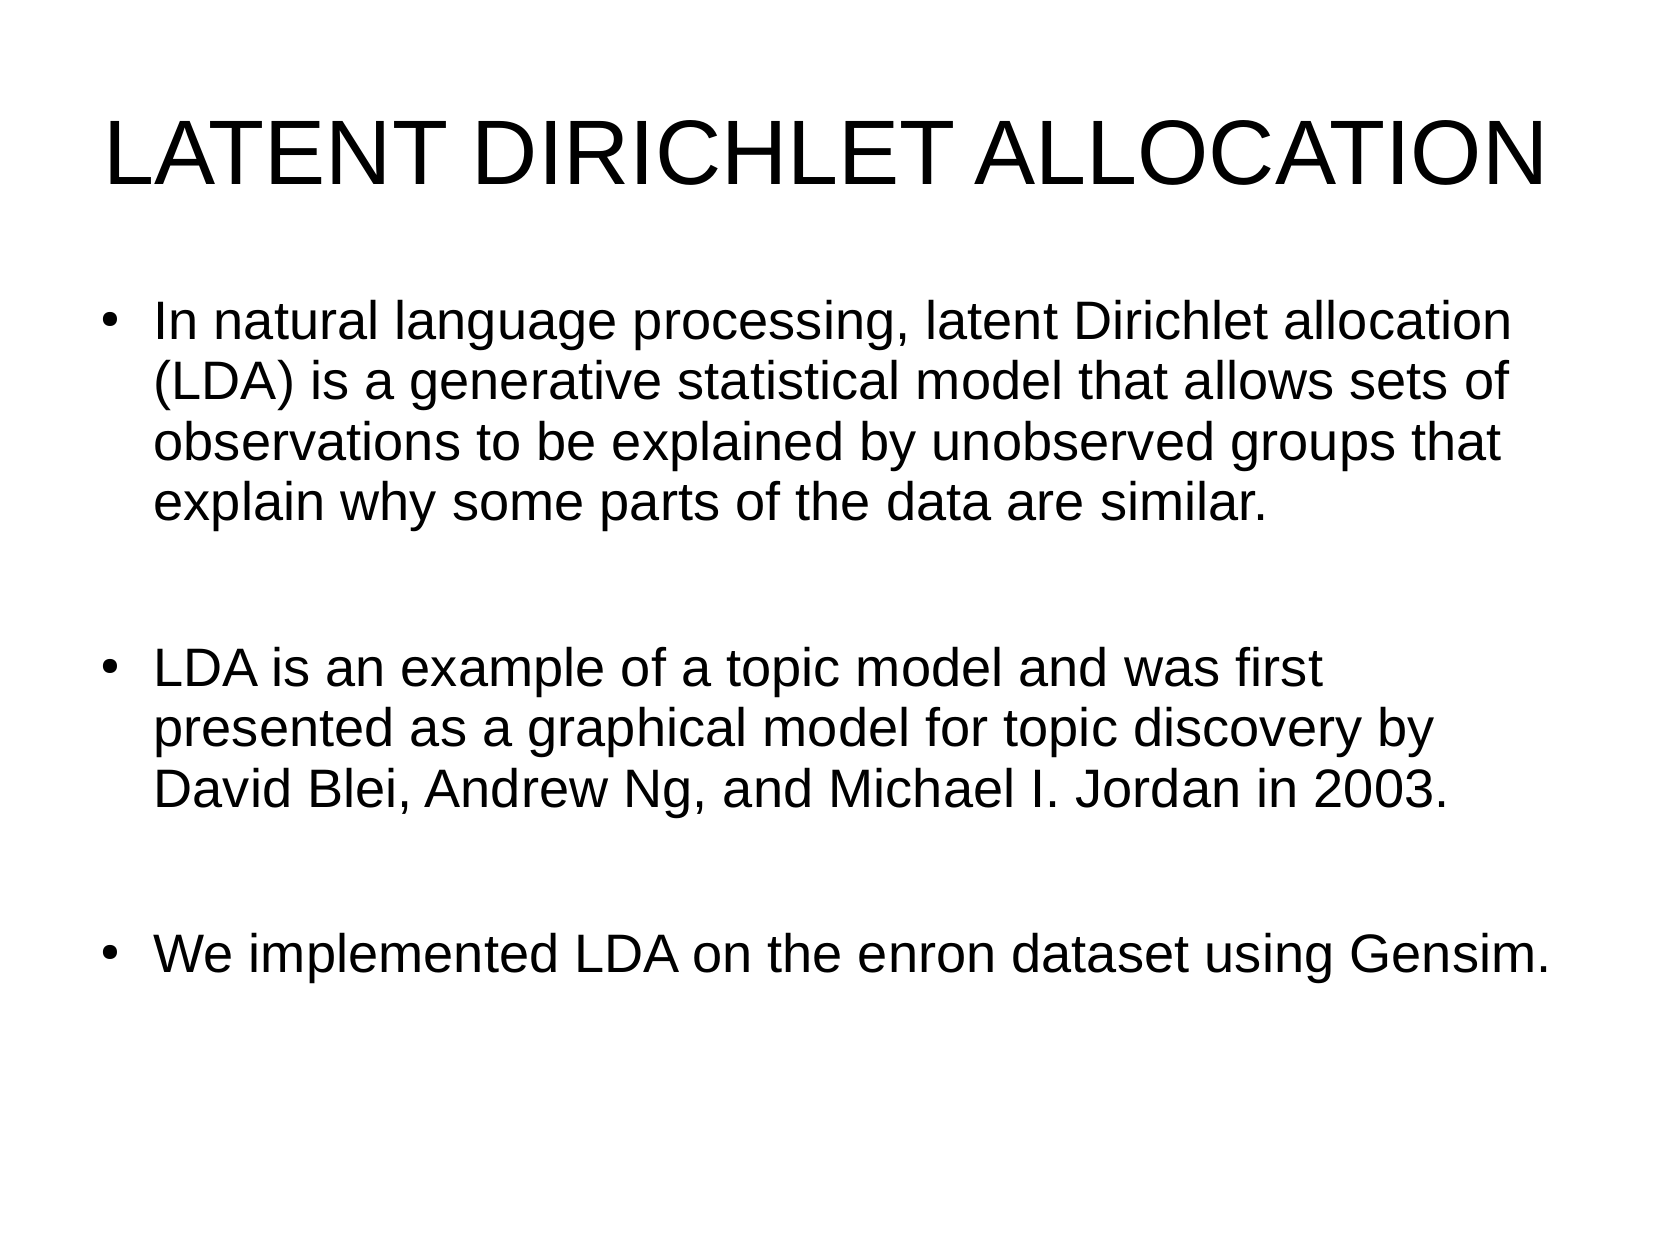

# LATENT DIRICHLET ALLOCATION
In natural language processing, latent Dirichlet allocation (LDA) is a generative statistical model that allows sets of observations to be explained by unobserved groups that explain why some parts of the data are similar.
LDA is an example of a topic model and was first presented as a graphical model for topic discovery by David Blei, Andrew Ng, and Michael I. Jordan in 2003.
We implemented LDA on the enron dataset using Gensim.